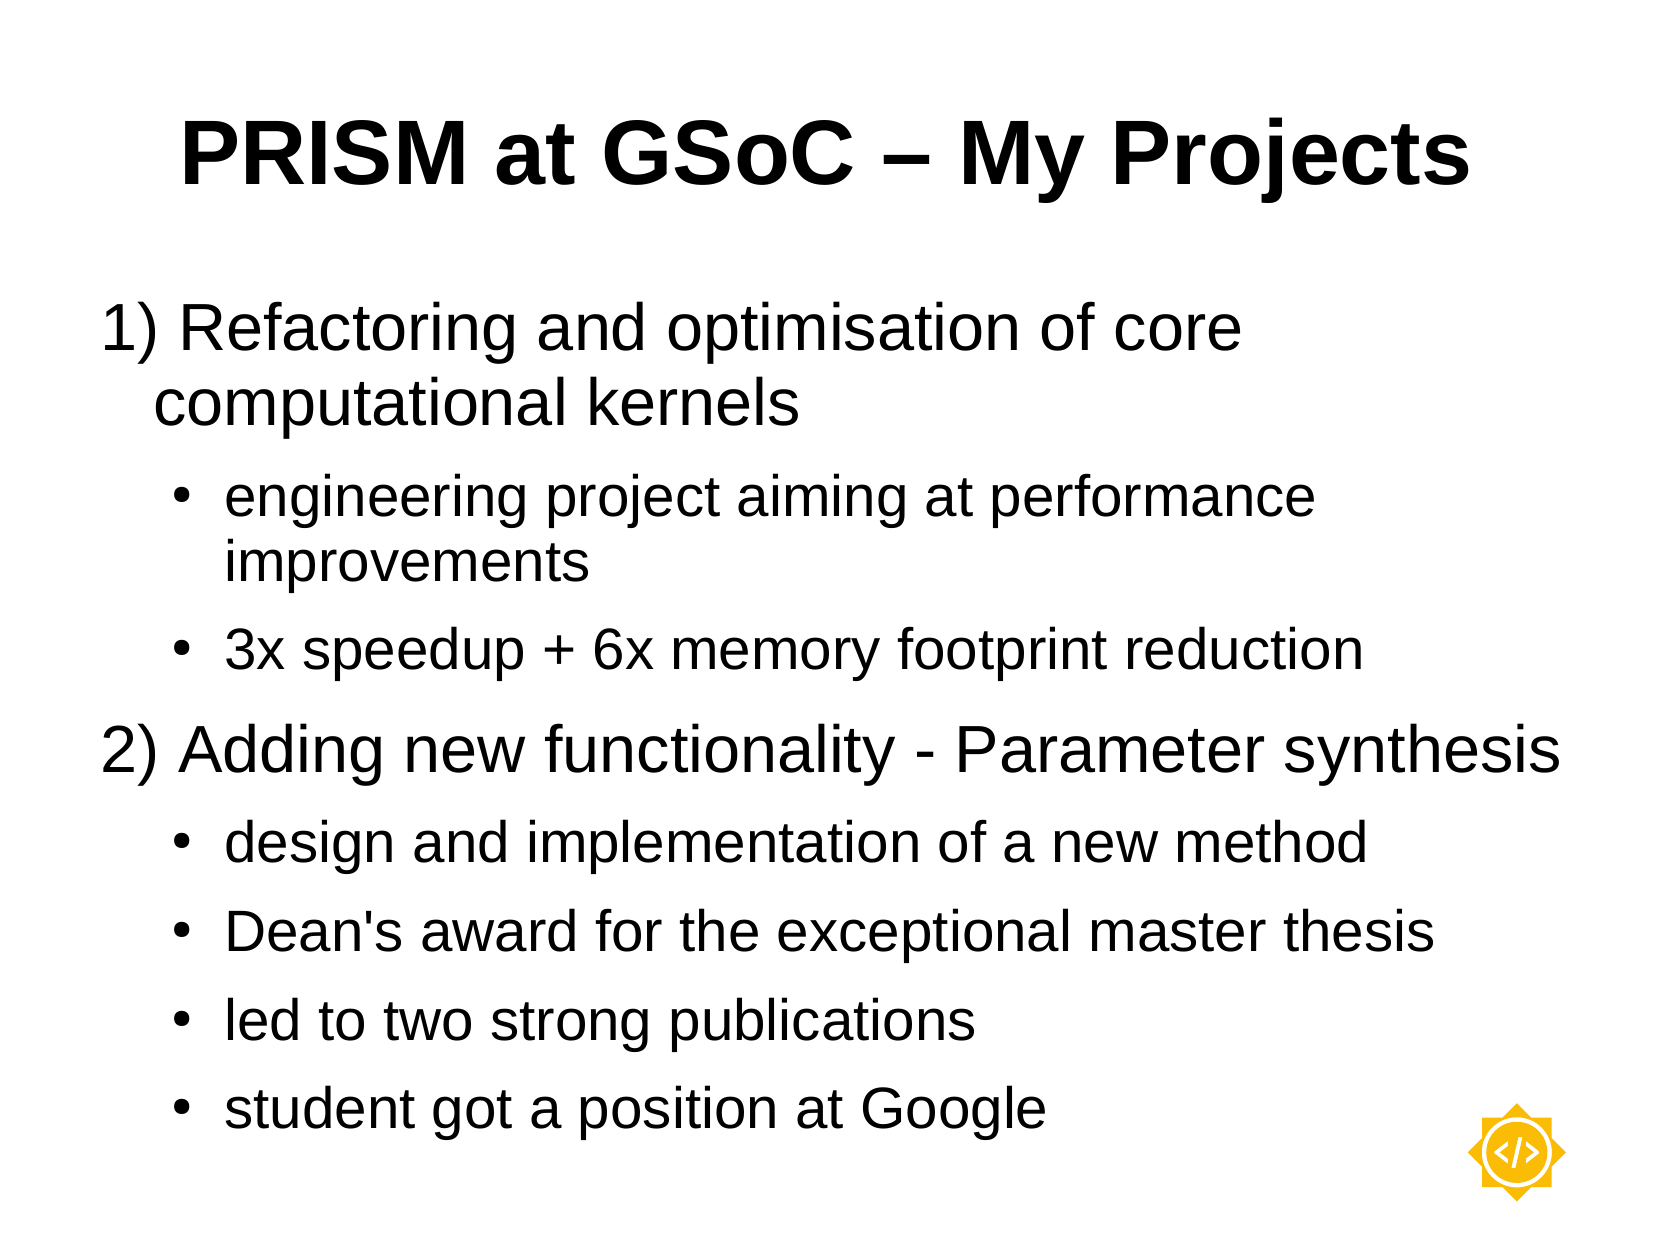

# PRISM at GSoC – My Projects
 Refactoring and optimisation of core computational kernels
engineering project aiming at performance improvements
3x speedup + 6x memory footprint reduction
 Adding new functionality - Parameter synthesis
design and implementation of a new method
Dean's award for the exceptional master thesis
led to two strong publications
student got a position at Google